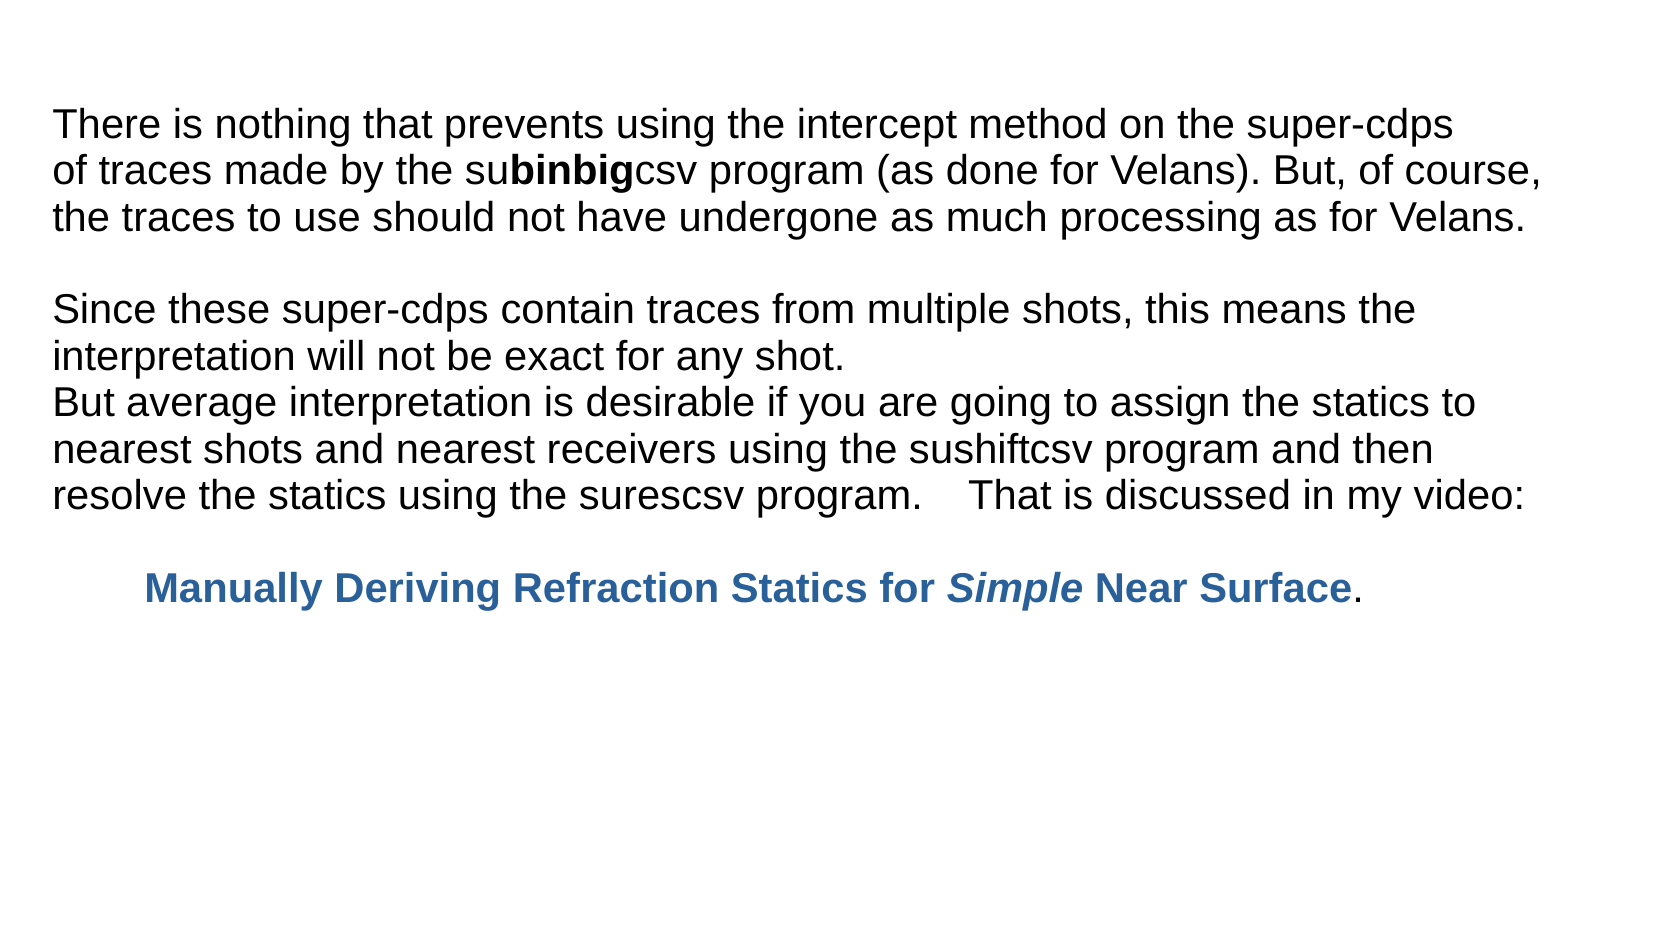

There is nothing that prevents using the intercept method on the super-cdps of traces made by the subinbigcsv program (as done for Velans). But, of course, the traces to use should not have undergone as much processing as for Velans.
Since these super-cdps contain traces from multiple shots, this means the interpretation will not be exact for any shot.
But average interpretation is desirable if you are going to assign the statics to nearest shots and nearest receivers using the sushiftcsv program and then resolve the statics using the surescsv program. That is discussed in my video:
 Manually Deriving Refraction Statics for Simple Near Surface.